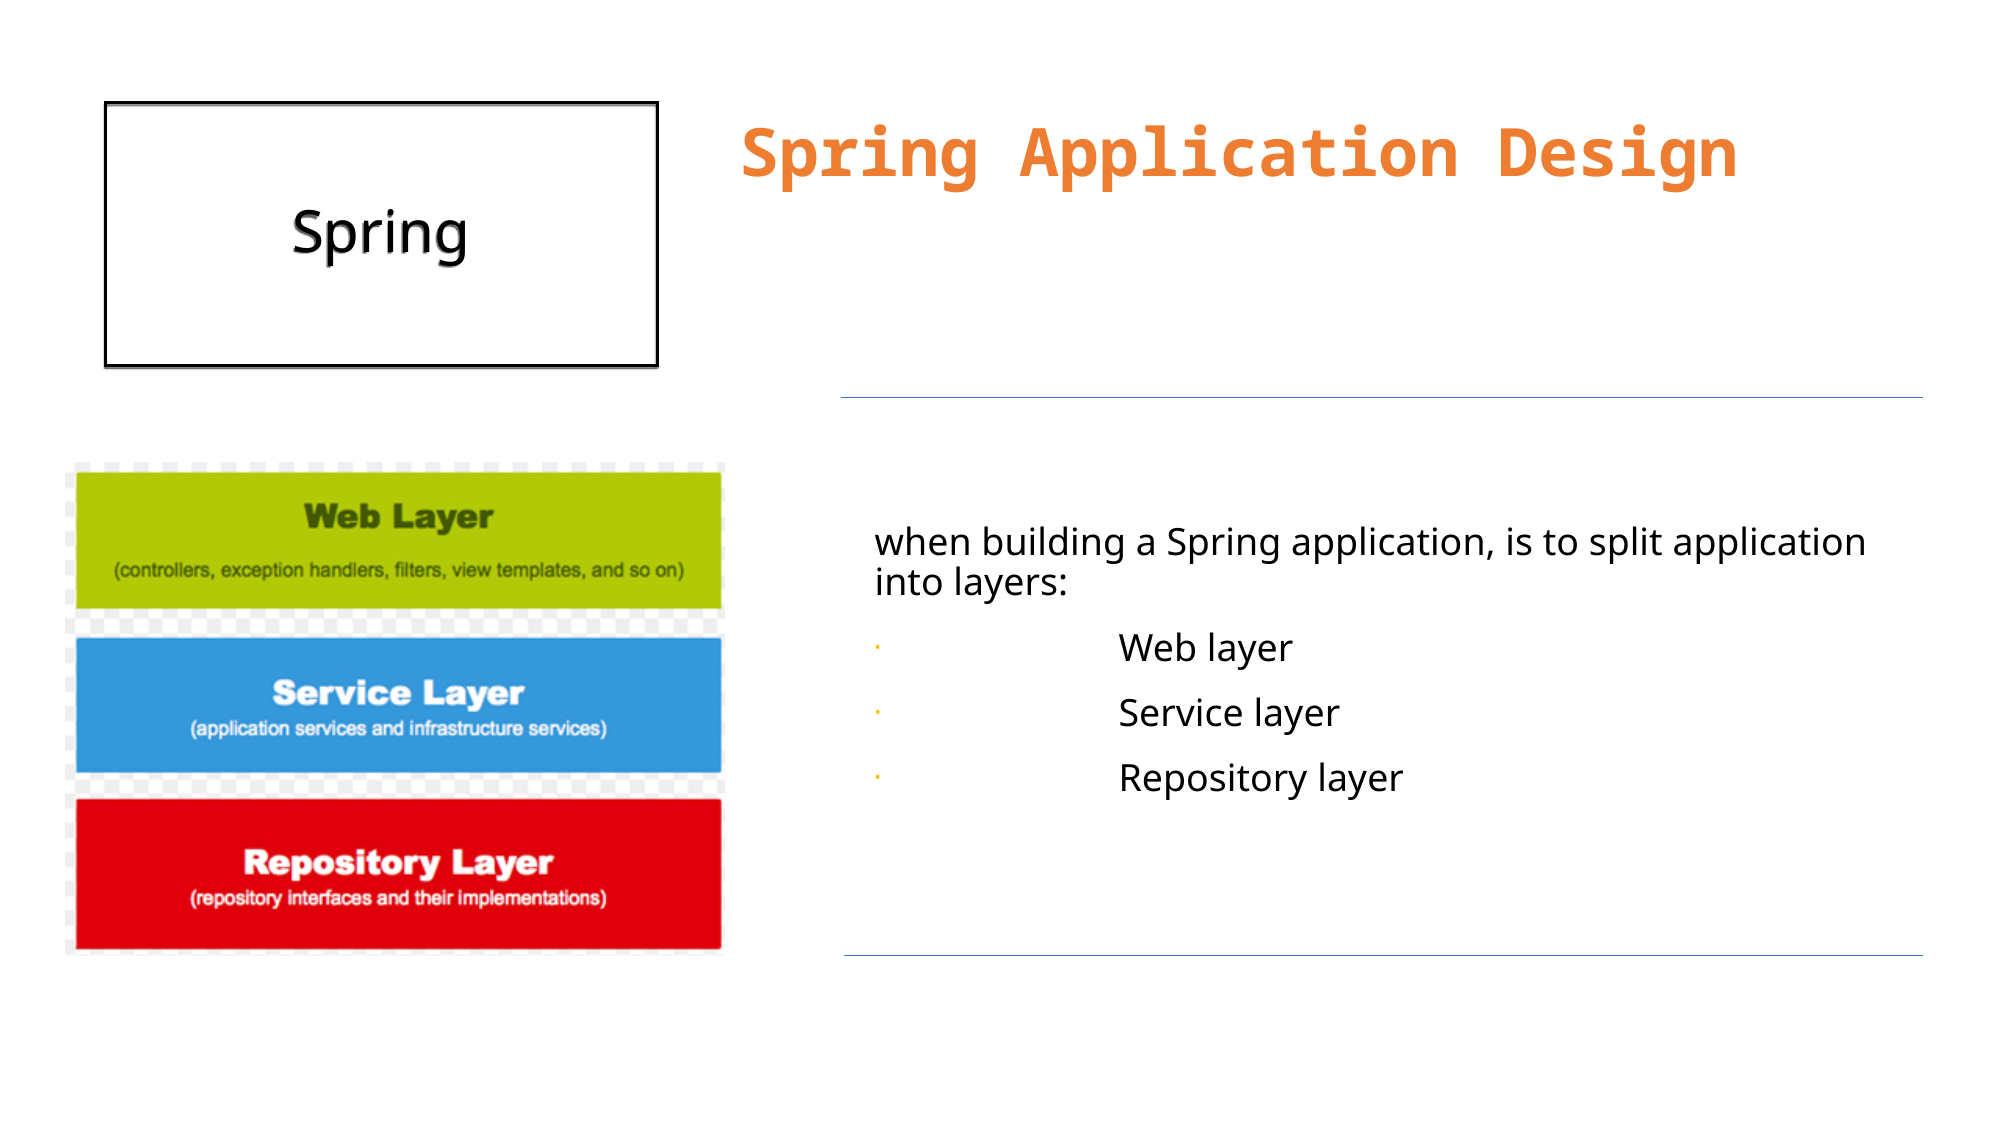

# Spring
Spring Application Design
when building a Spring application, is to split application into layers:
		Web layer
		Service layer
		Repository layer